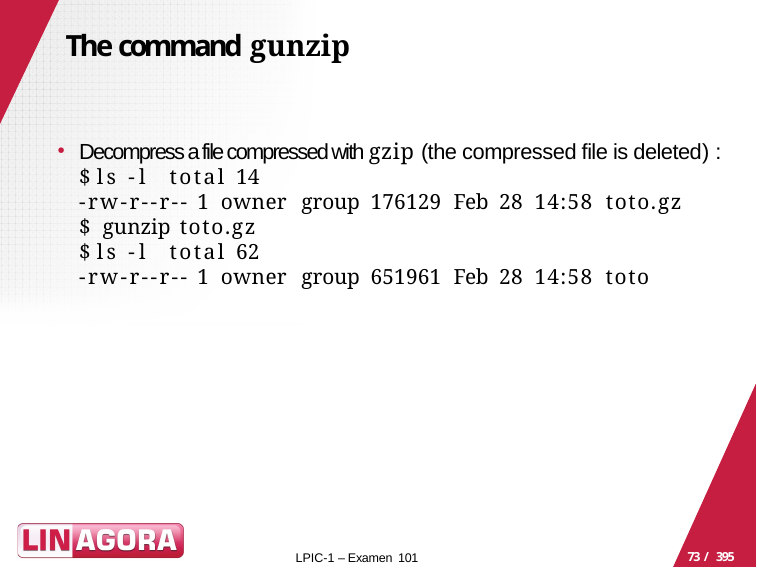

The command gunzip
Decompress a file compressed with gzip (the compressed file is deleted) :
$ ls -l total 14
-rw-r--r-- 1 owner group 176129 Feb 28 14:58 toto.gz
$ gunzip toto.gz
$ ls -l total 62
-rw-r--r-- 1 owner group 651961 Feb 28 14:58 toto
LPIC-1 – Examen 101